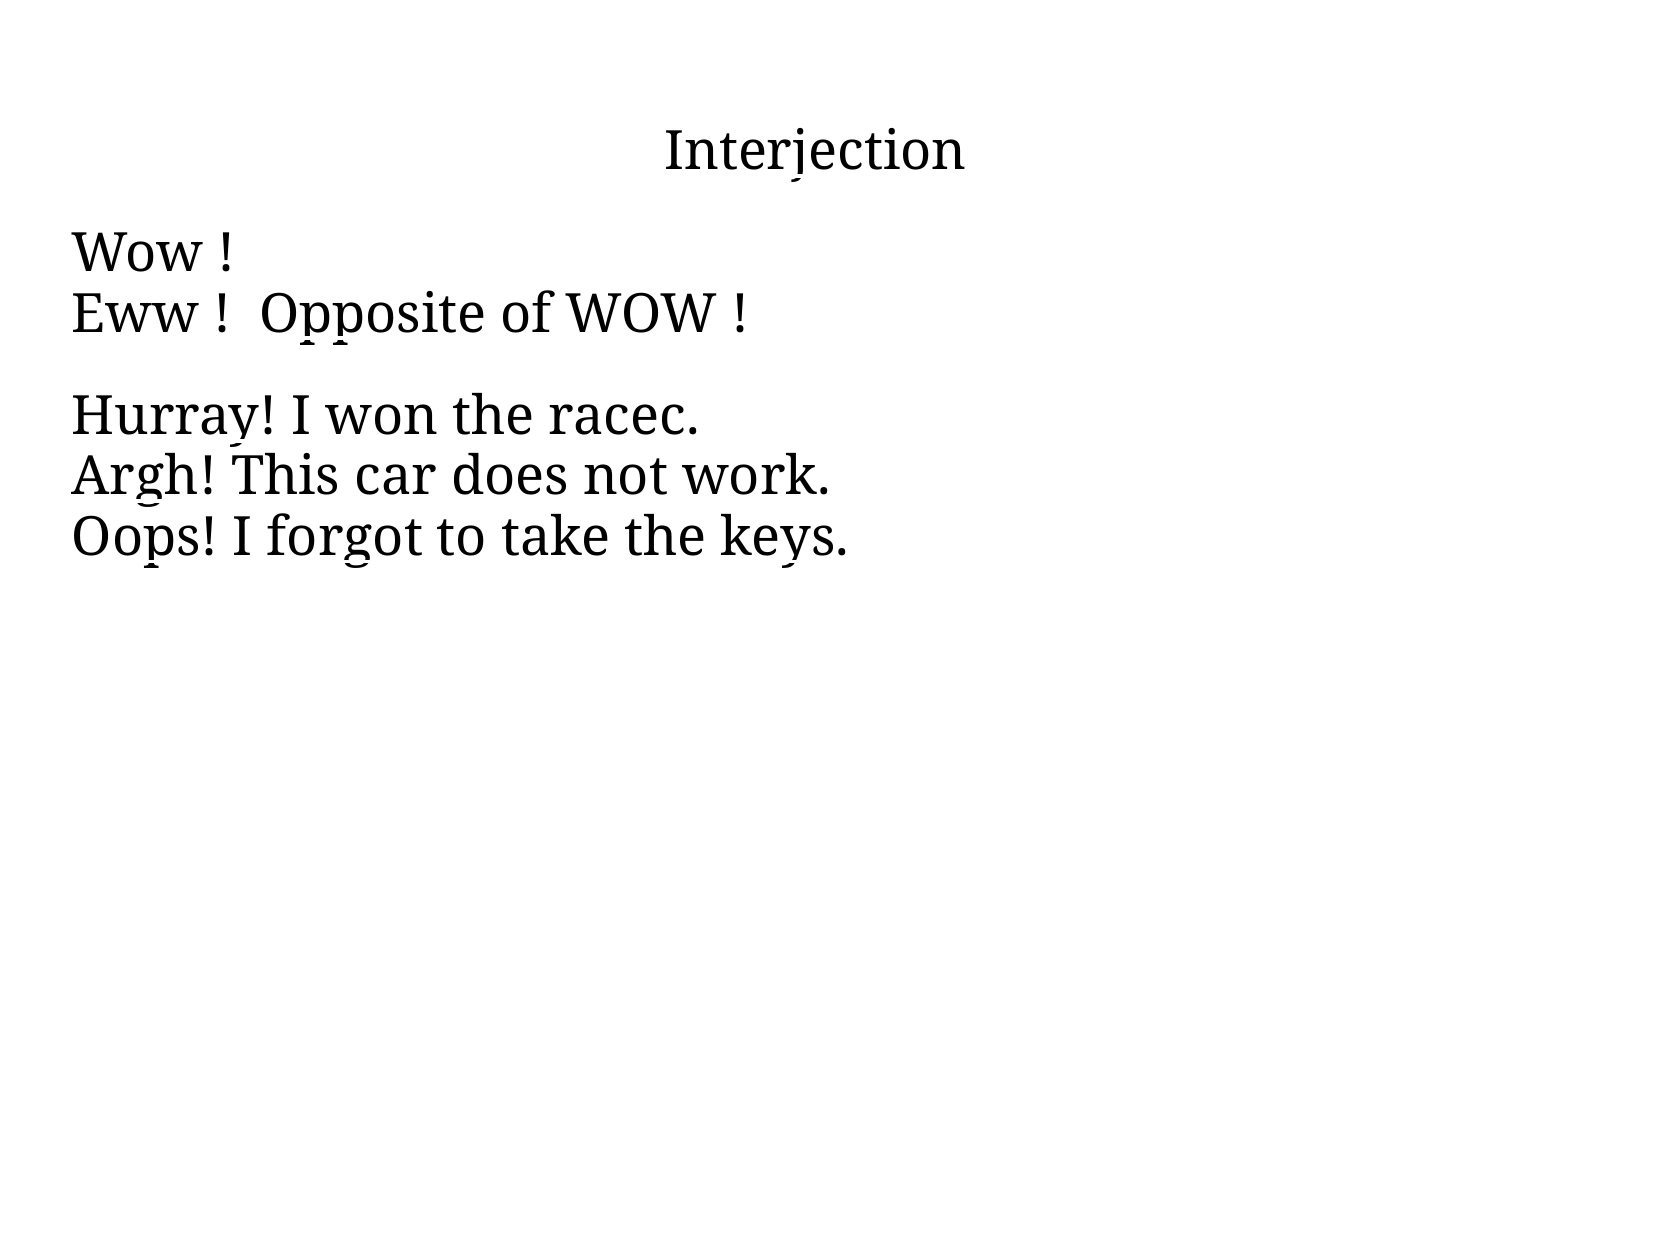

Interjection
Wow !
Eww ! Opposite of WOW !
Hurray! I won the racec.
Argh! This car does not work.
Oops! I forgot to take the keys.